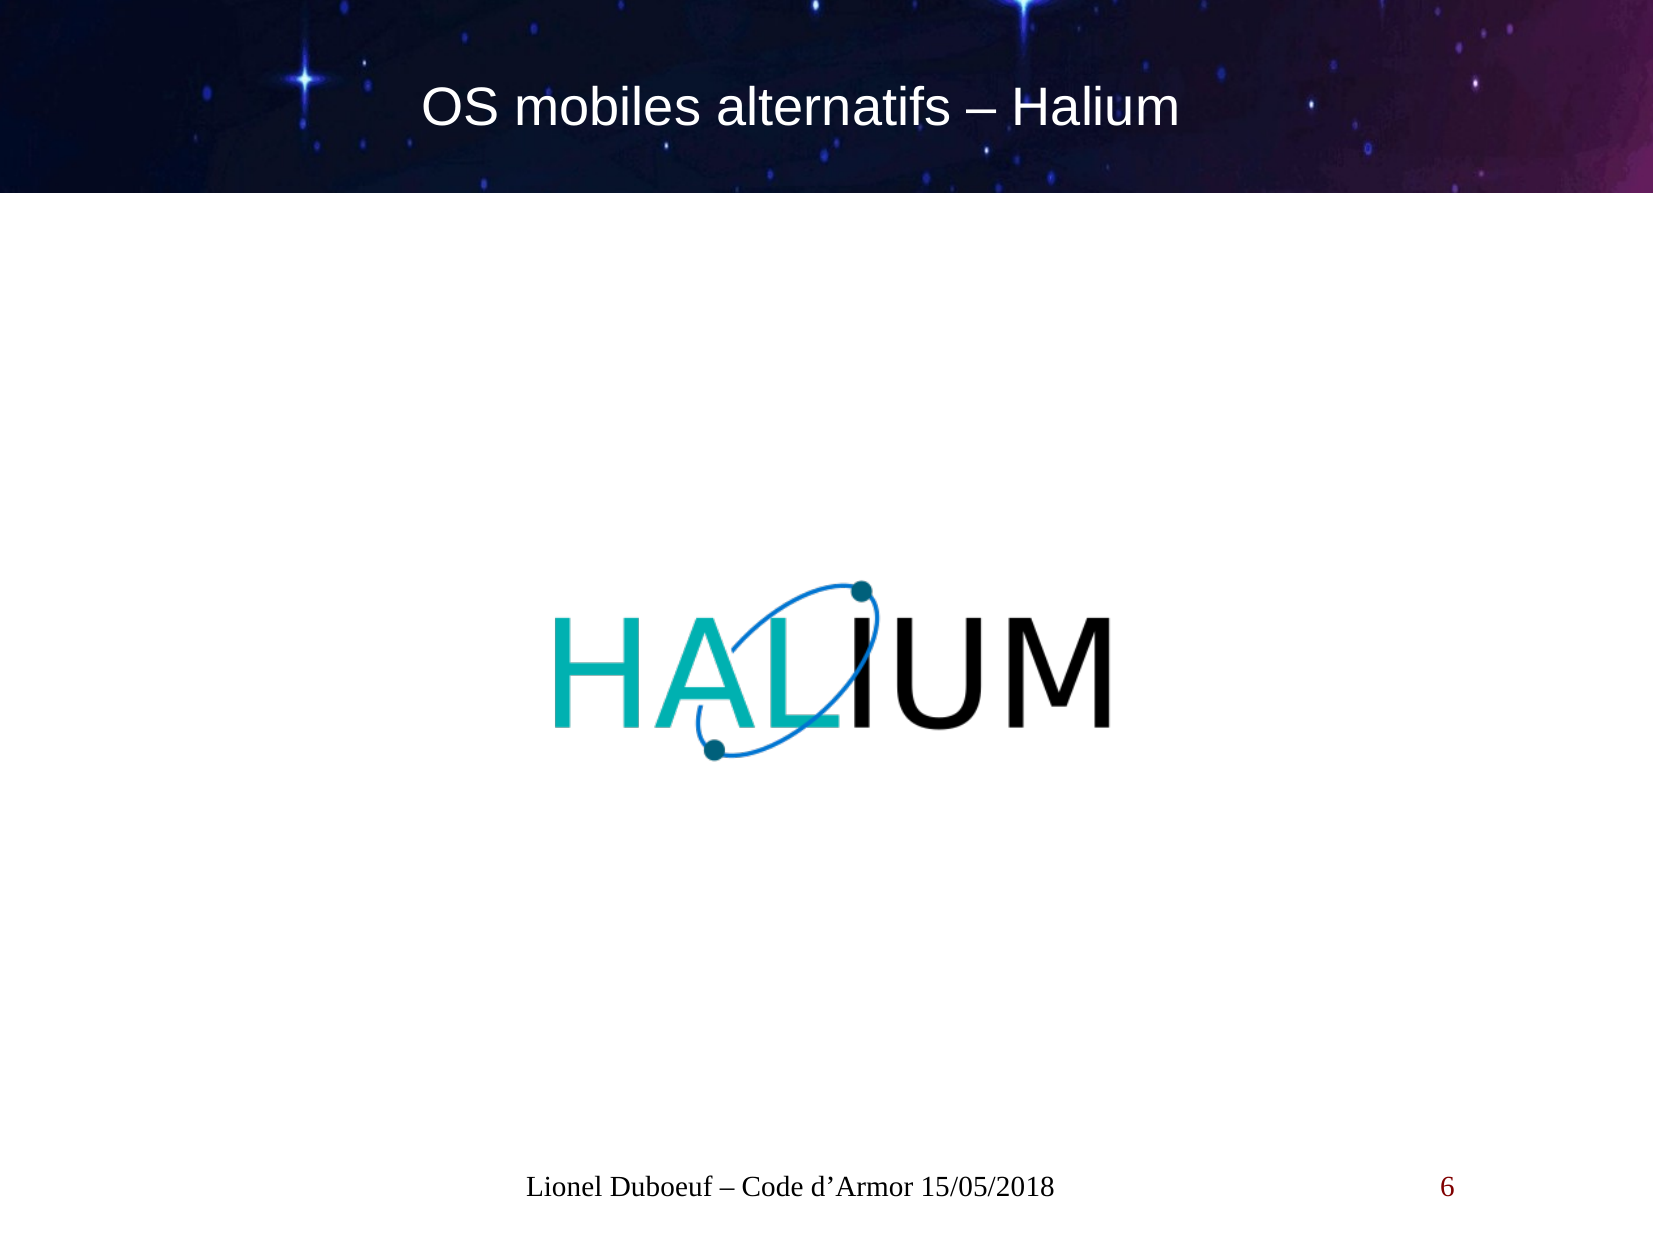

# OS mobiles alternatifs – Halium
6